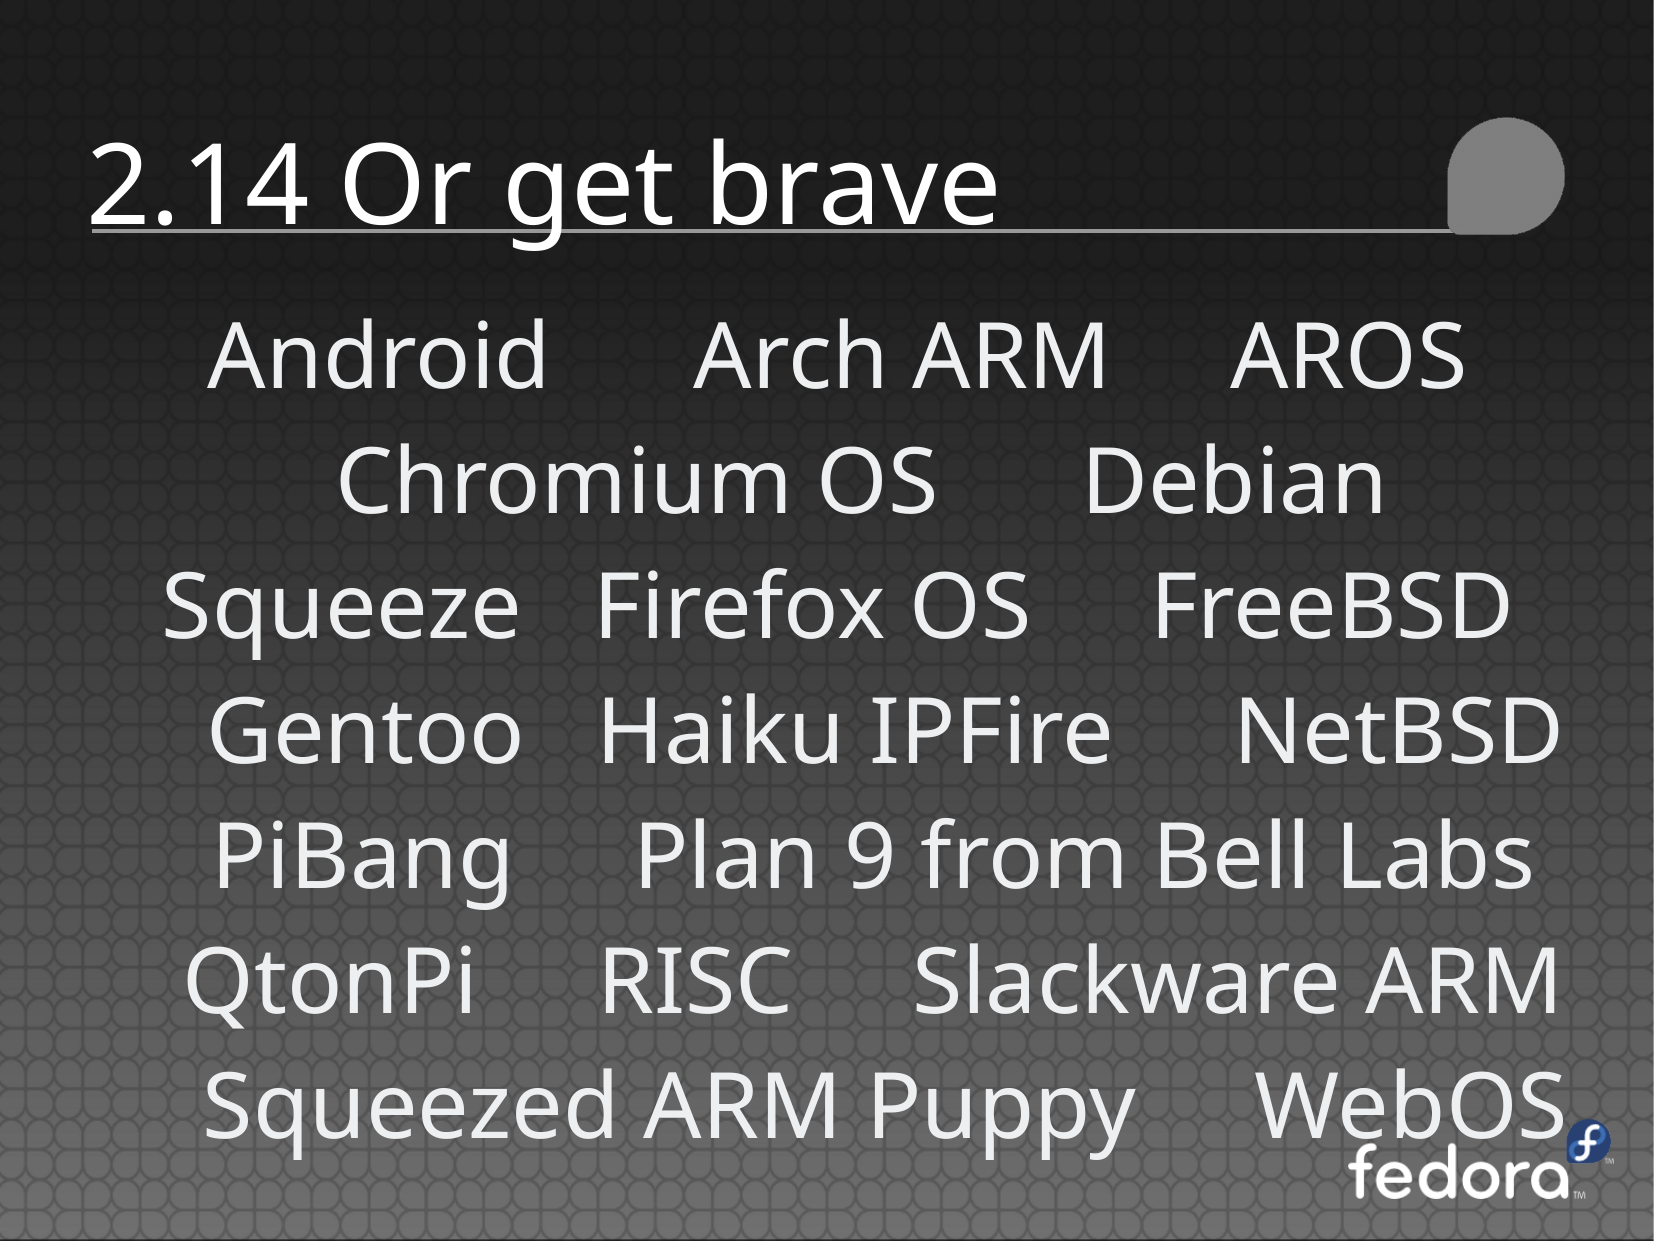

# 2.14 Or get brave
Android Arch ARM AROS Chromium OS Debian Squeeze Firefox OS FreeBSD Gentoo Haiku IPFire NetBSD PiBang Plan 9 from Bell Labs QtonPi RISC Slackware ARM Squeezed ARM Puppy WebOS